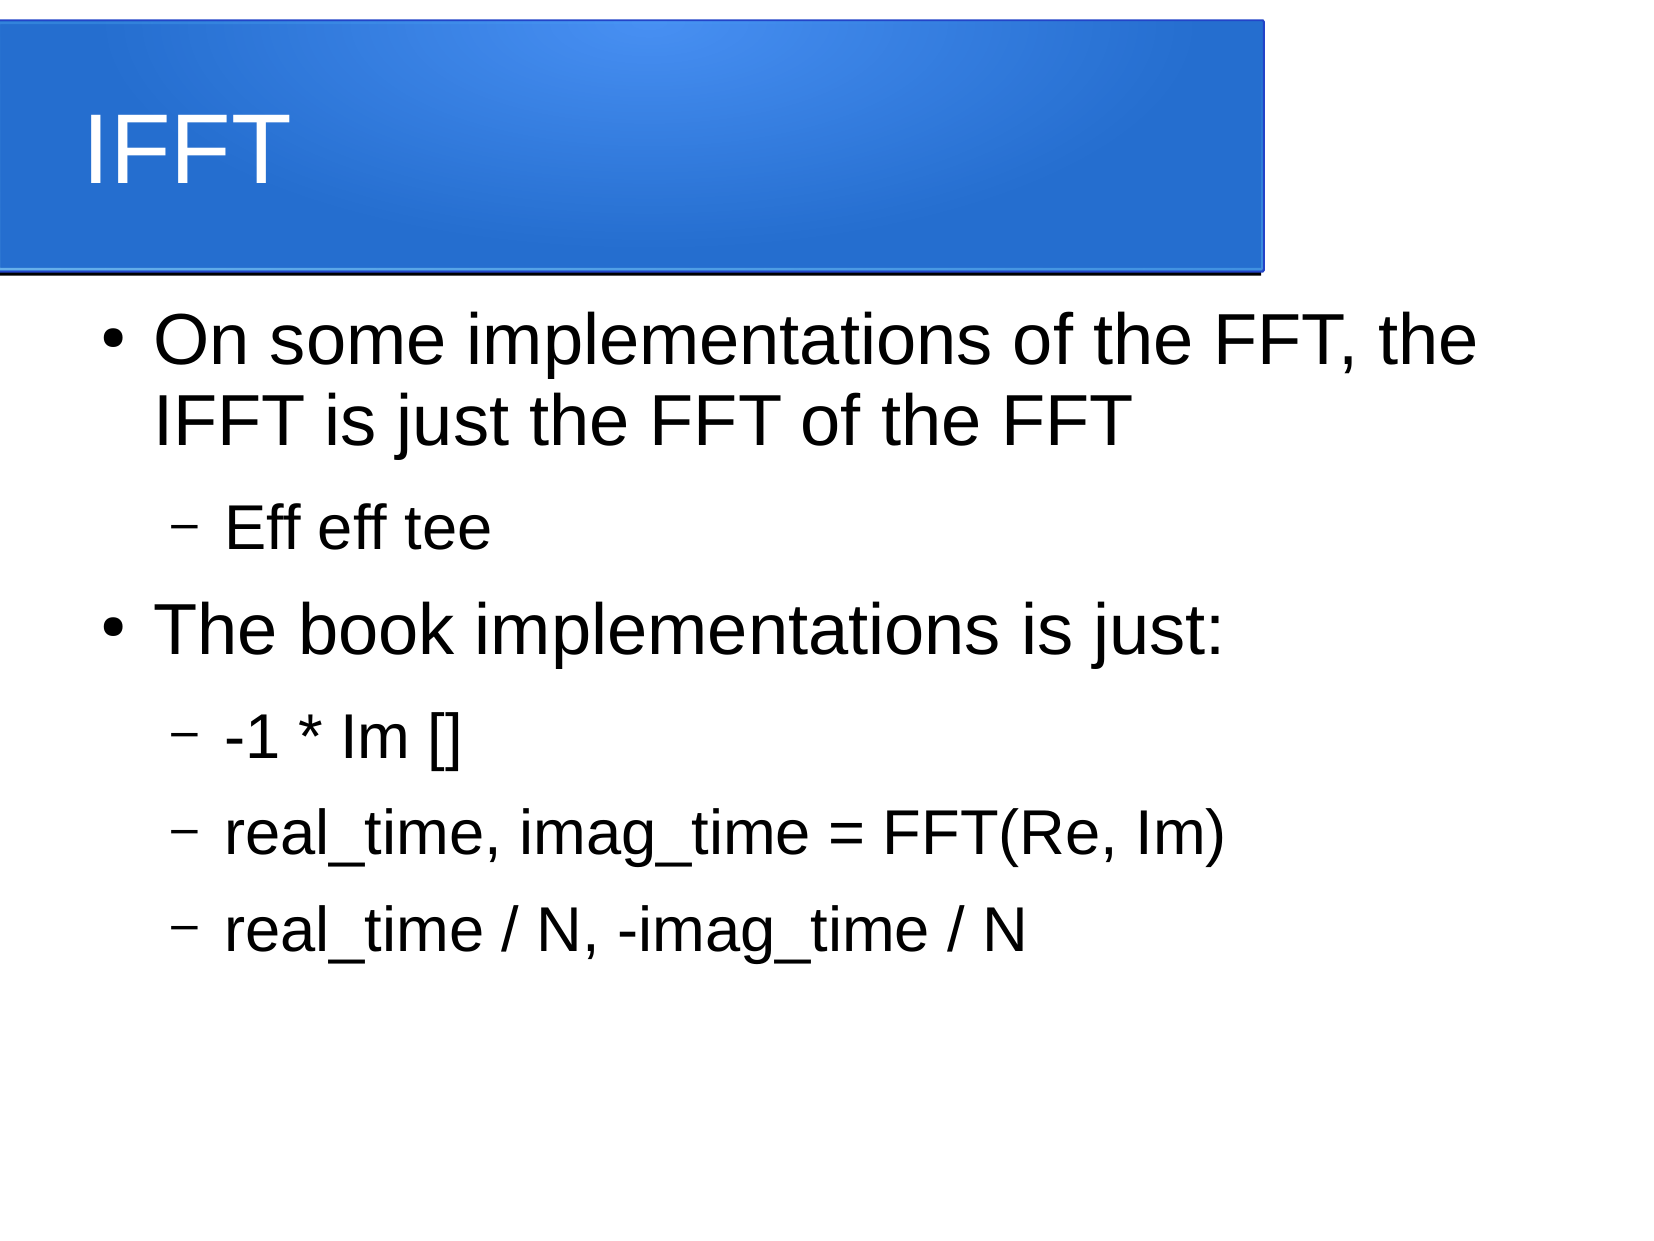

# IFFT
On some implementations of the FFT, the IFFT is just the FFT of the FFT
Eff eff tee
The book implementations is just:
-1 * Im []
real_time, imag_time = FFT(Re, Im)
real_time / N, -imag_time / N